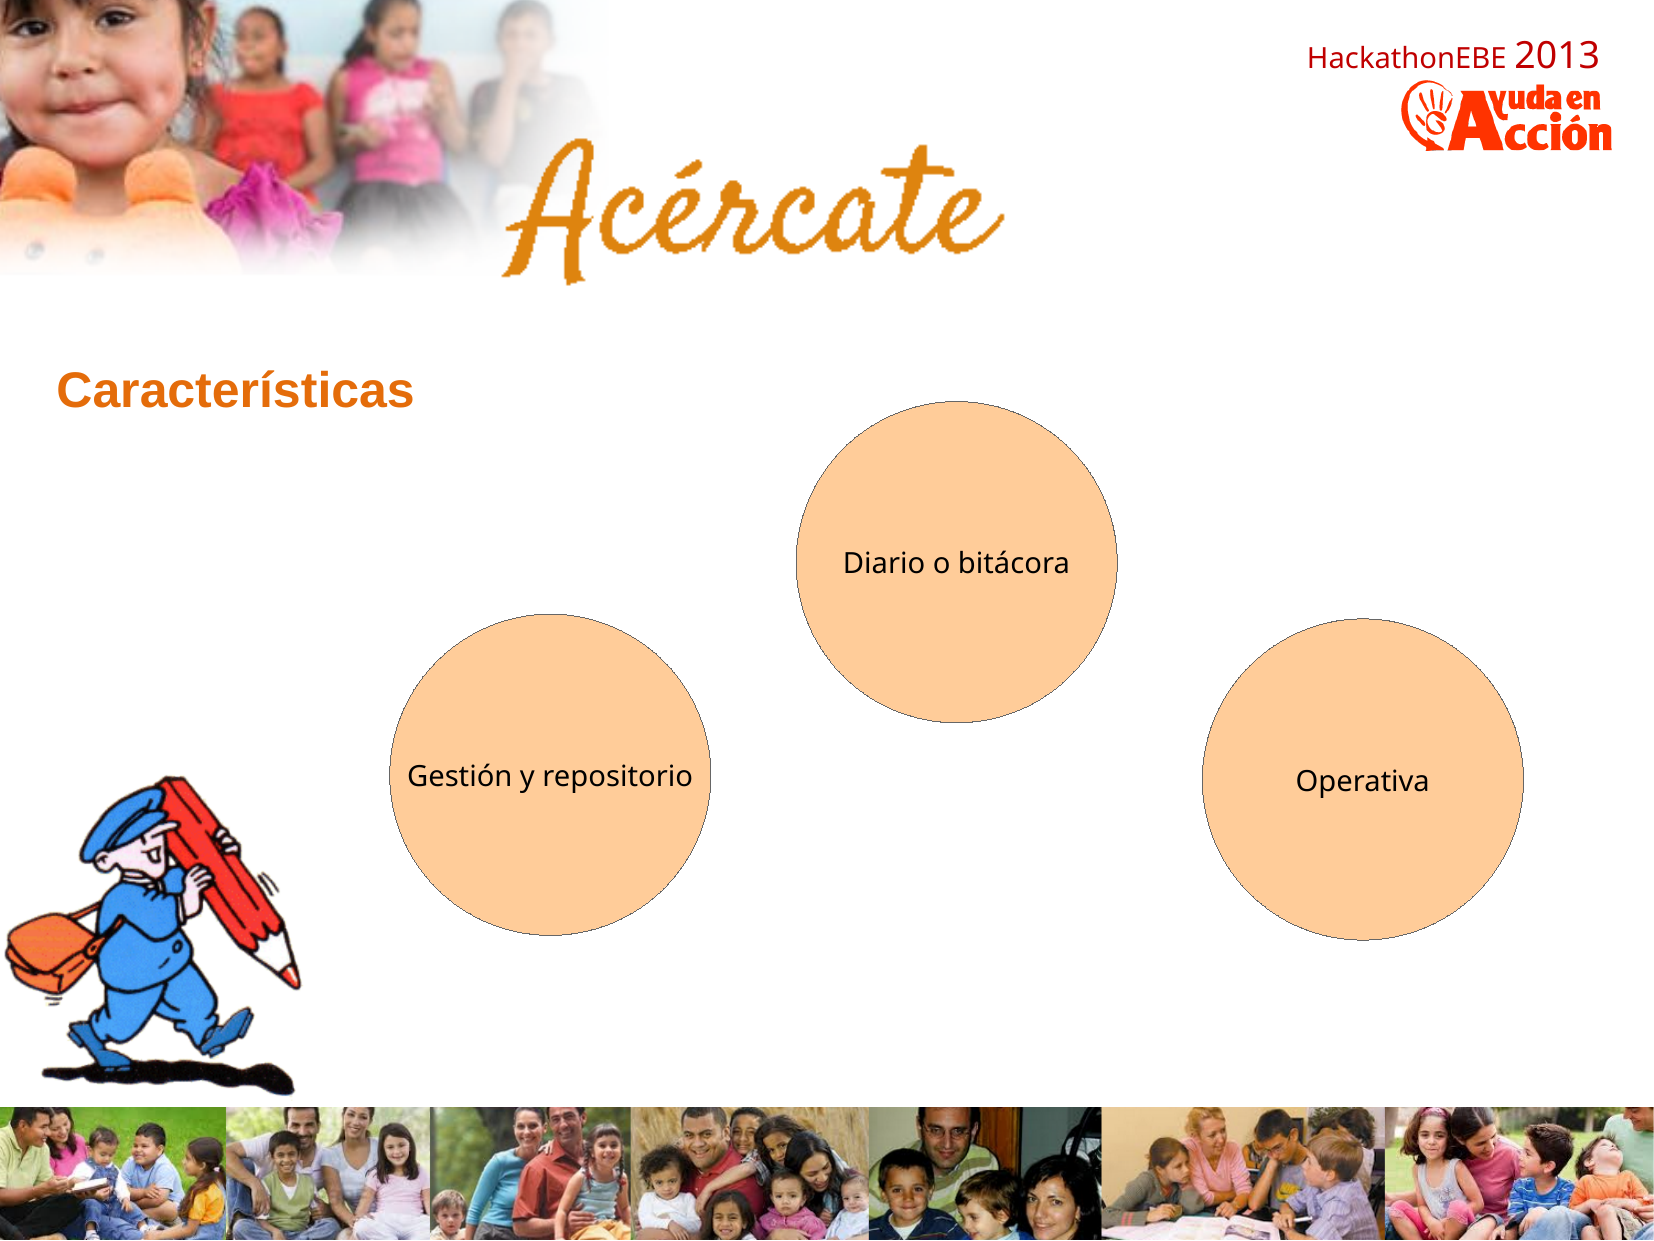

HackathonEBE 2013
Características
Diario o bitácora
Gestión y repositorio
Operativa